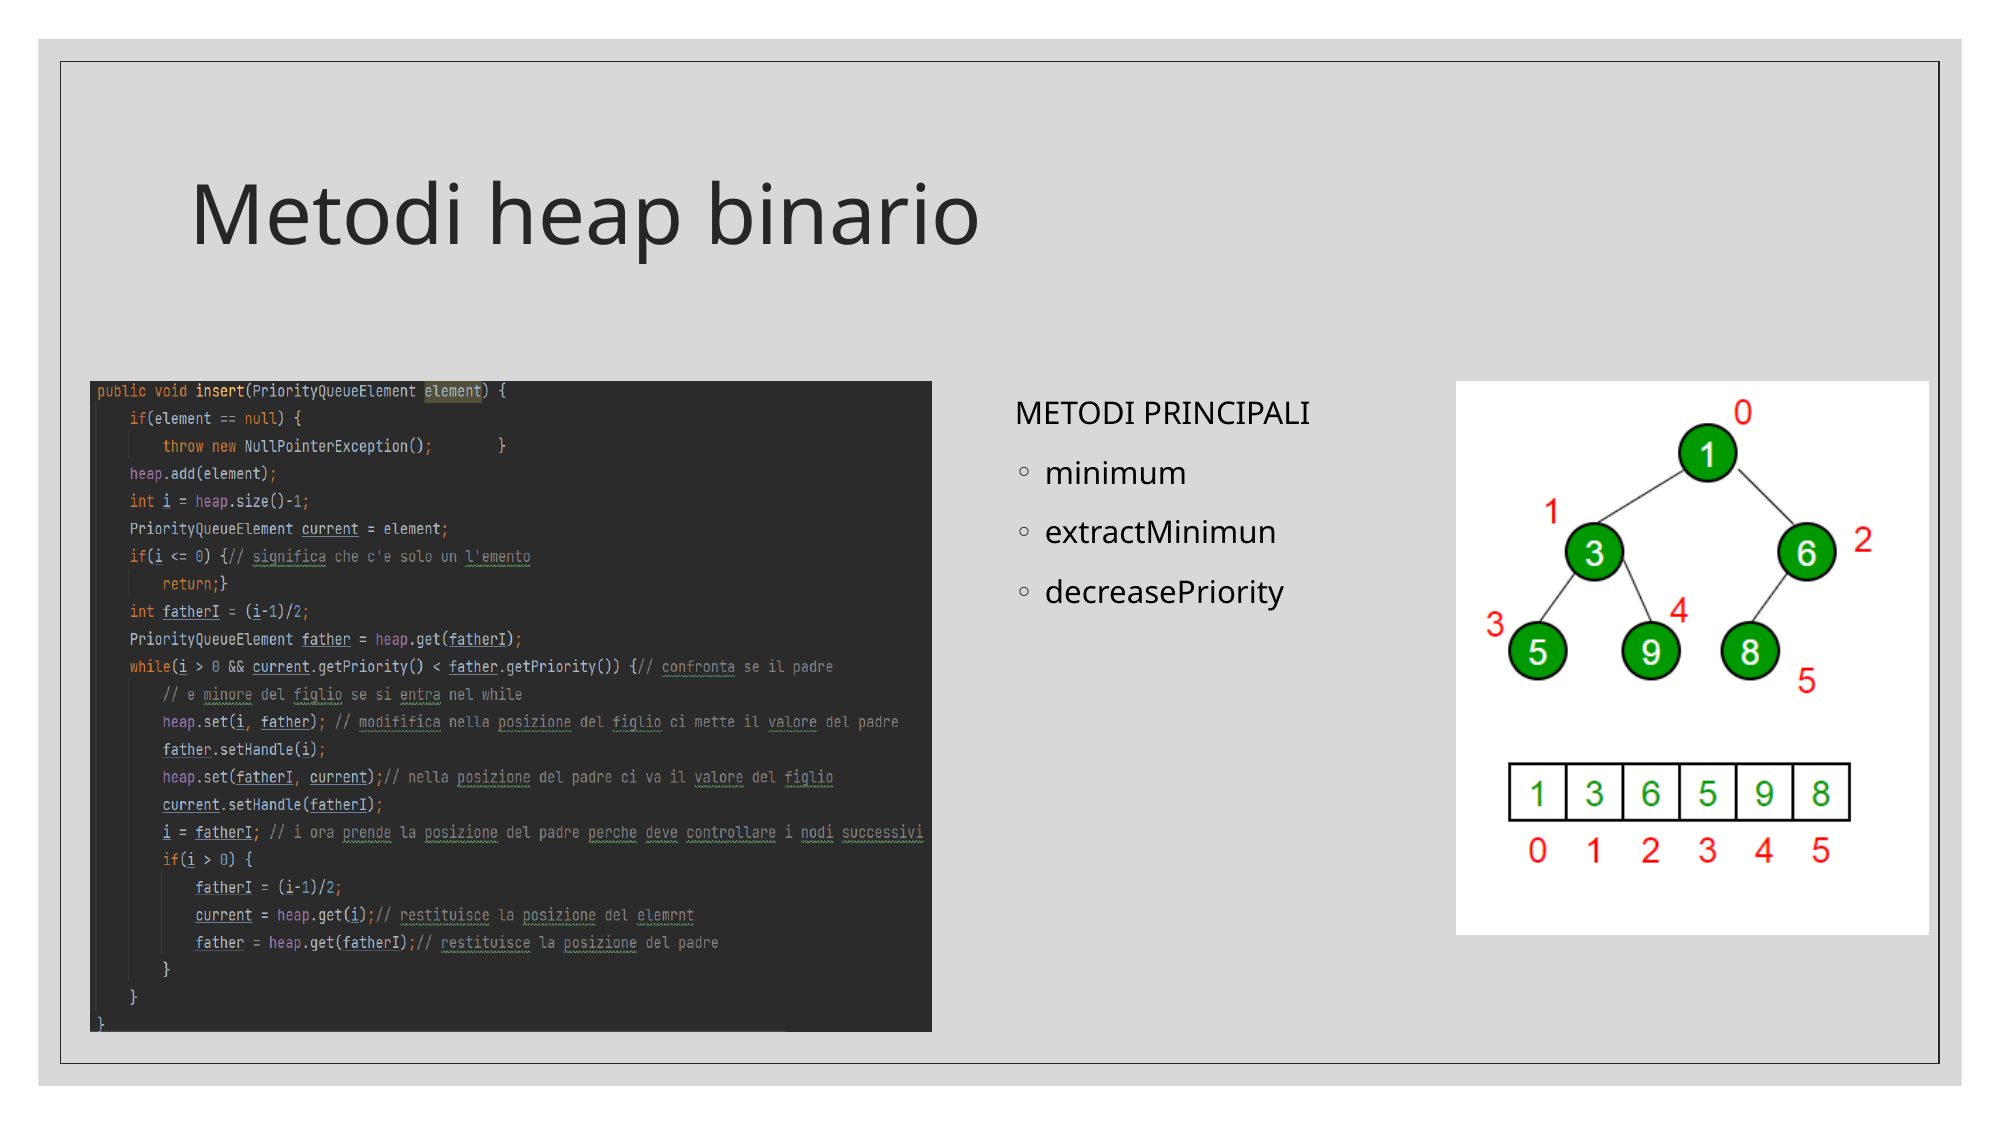

# Metodi heap binario
METODI PRINCIPALI
minimum
extractMinimun
decreasePriority